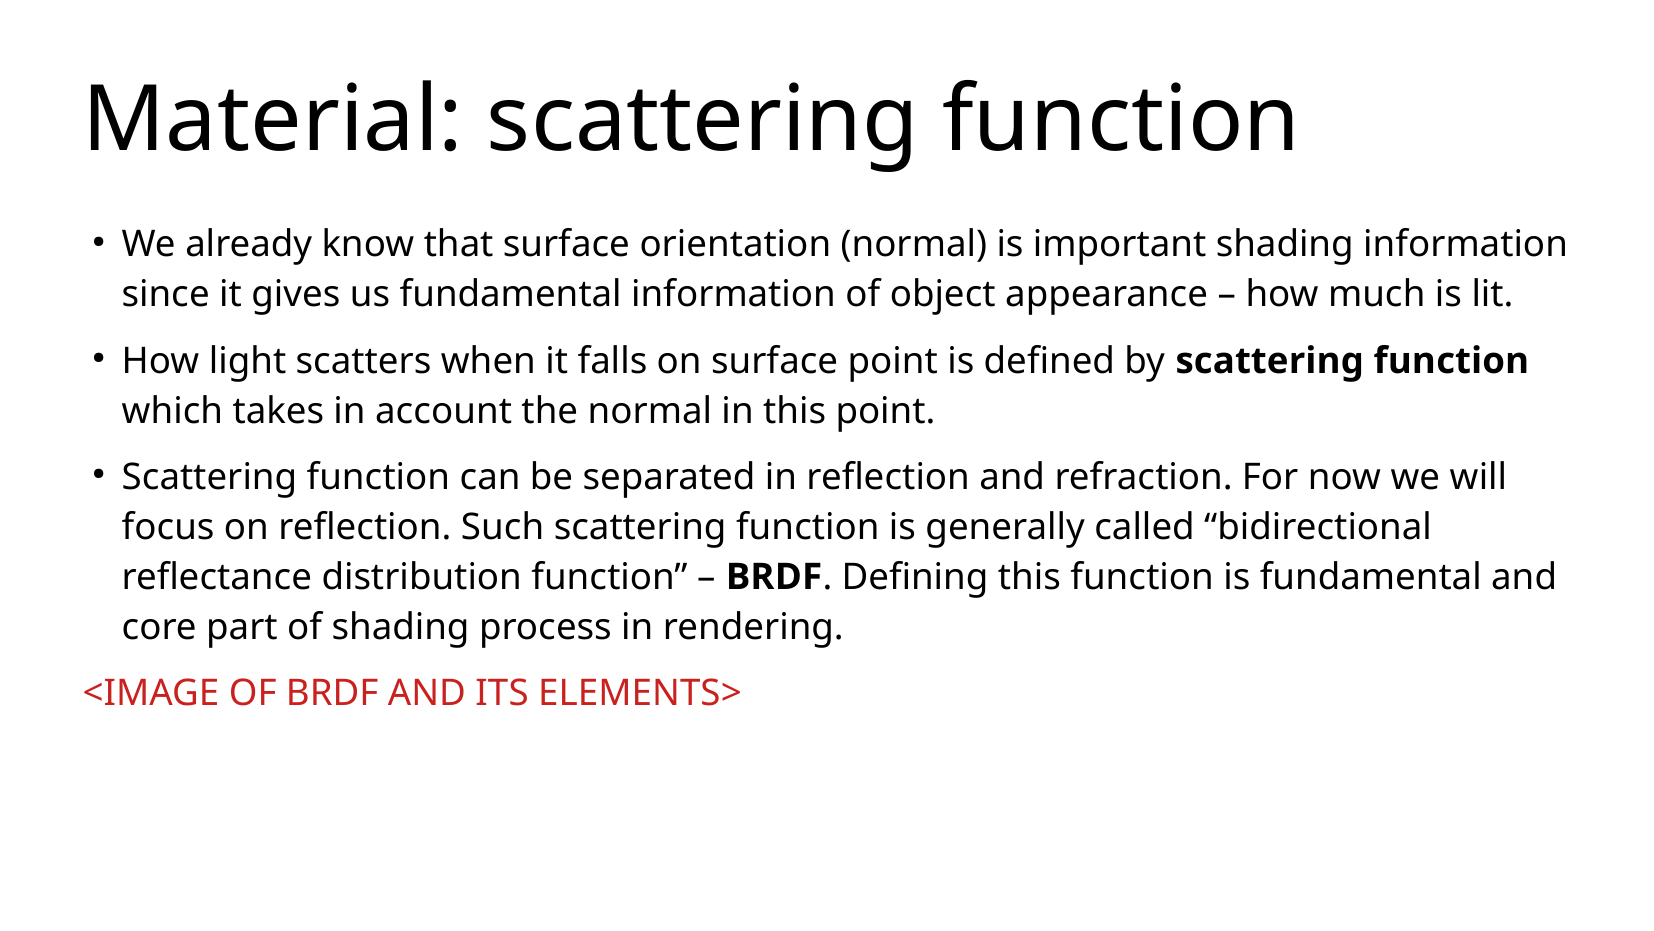

# Material: scattering function
We already know that surface orientation (normal) is important shading information since it gives us fundamental information of object appearance – how much is lit.
How light scatters when it falls on surface point is defined by scattering function which takes in account the normal in this point.
Scattering function can be separated in reflection and refraction. For now we will focus on reflection. Such scattering function is generally called “bidirectional reflectance distribution function” – BRDF. Defining this function is fundamental and core part of shading process in rendering.
<IMAGE OF BRDF AND ITS ELEMENTS>